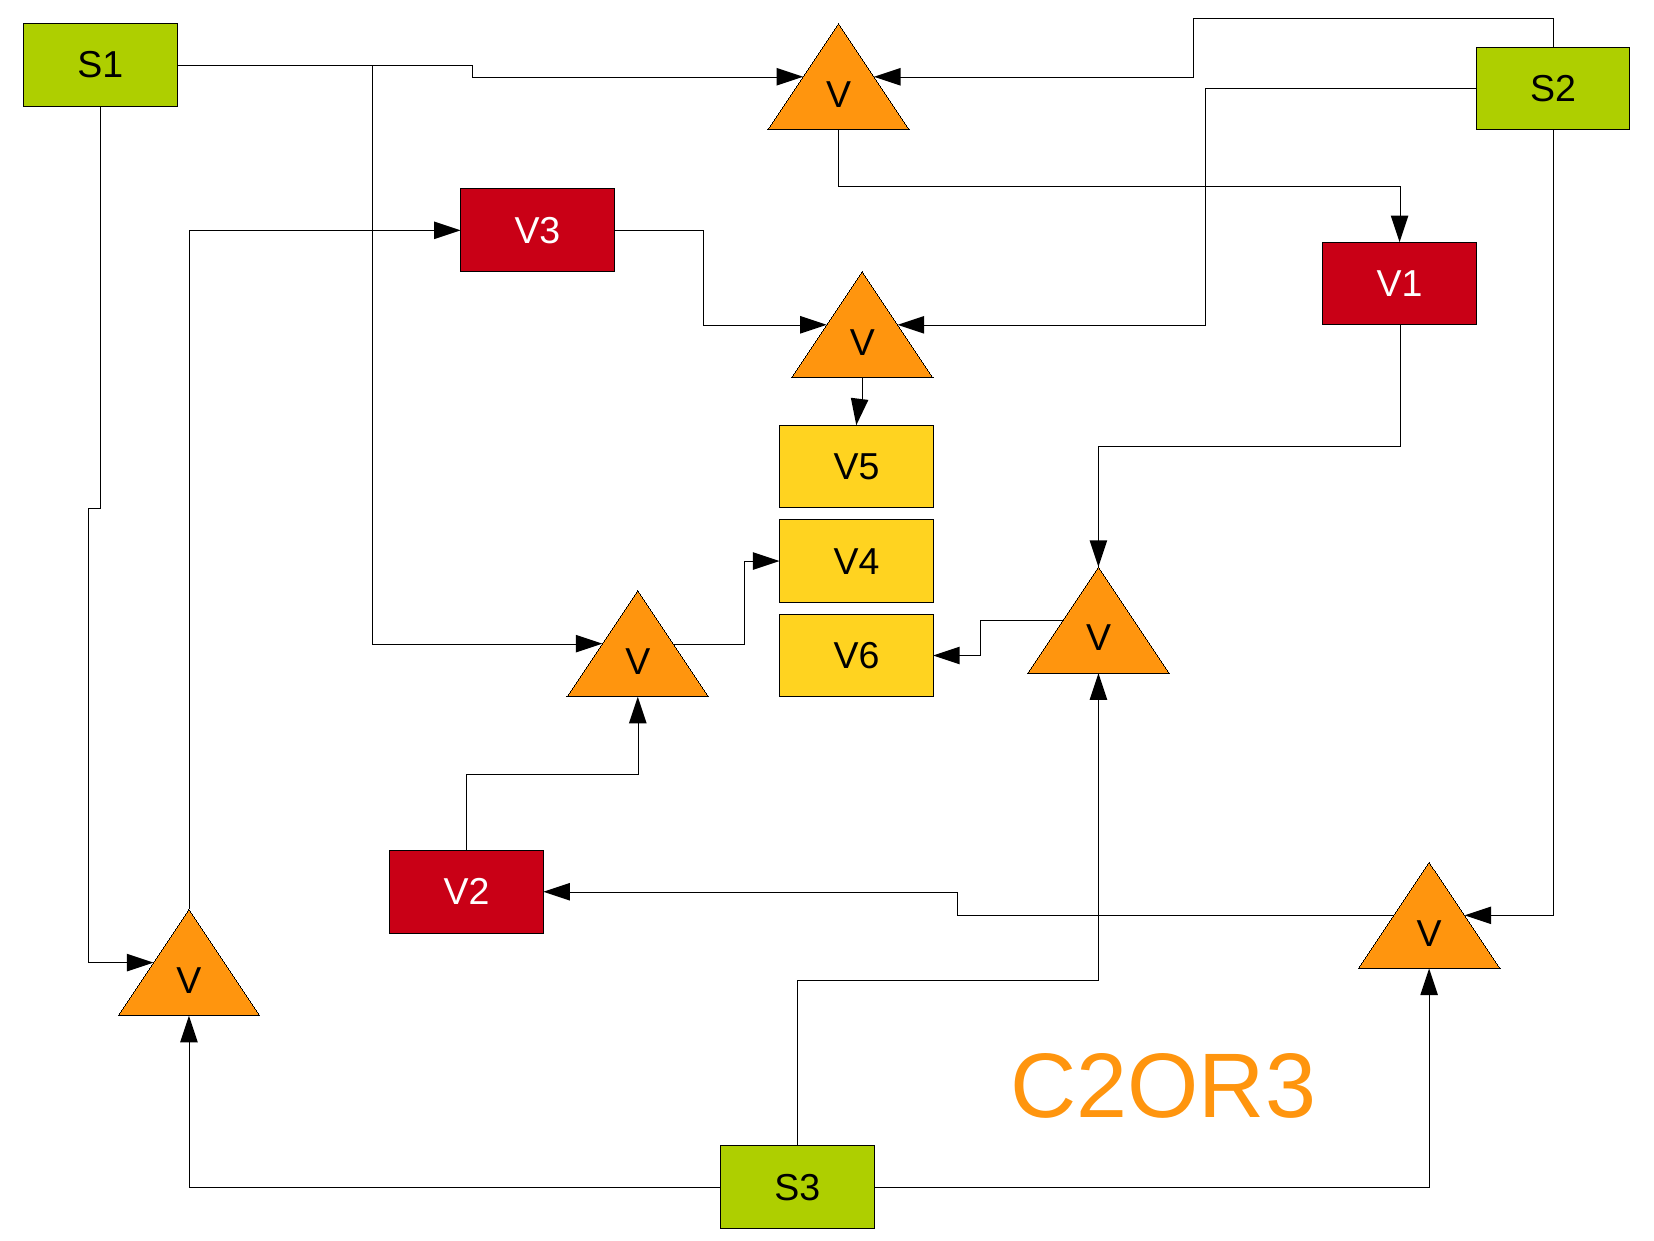

S1
V
S2
V3
V1
V
V5
V4
V
V
V6
V2
V
V
C2OR3
S3